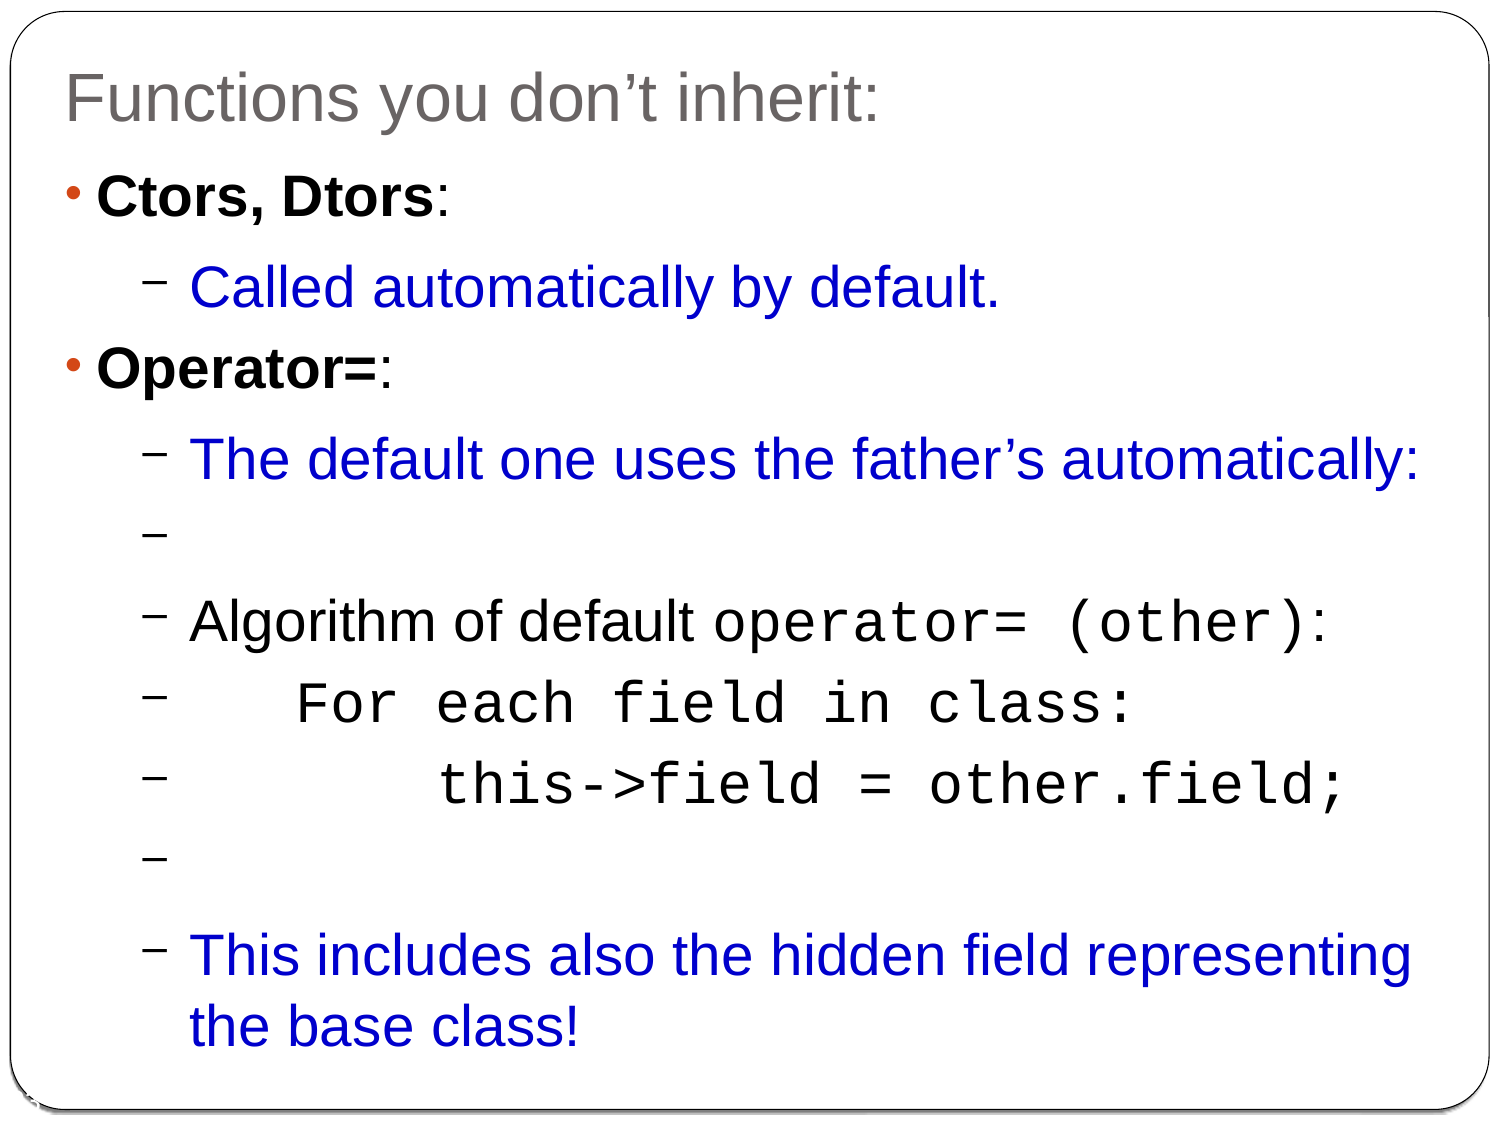

# Functions you don’t inherit:
 Ctors, Dtors:
Called automatically by default.
 Operator=:
The default one uses the father’s automatically:
Algorithm of default operator= (other):
 For each field in class:
 this->field = other.field;
This includes also the hidden field representing the base class!